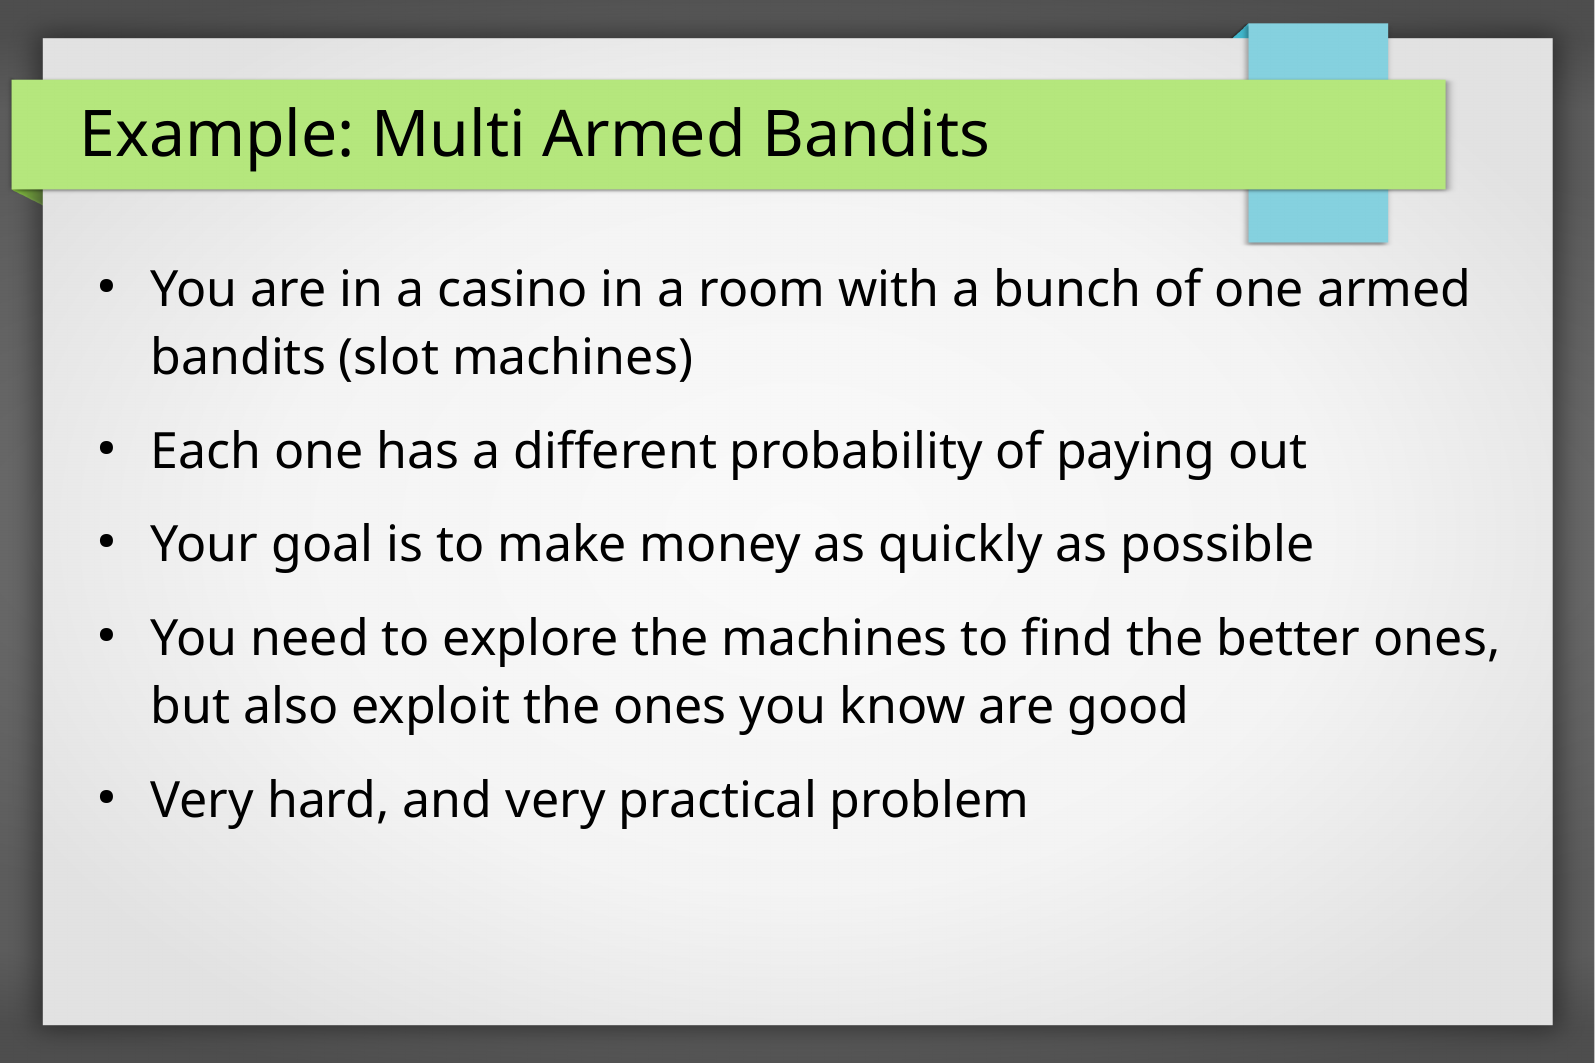

# Example: Multi Armed Bandits
You are in a casino in a room with a bunch of one armed bandits (slot machines)
Each one has a different probability of paying out
Your goal is to make money as quickly as possible
You need to explore the machines to find the better ones, but also exploit the ones you know are good
Very hard, and very practical problem